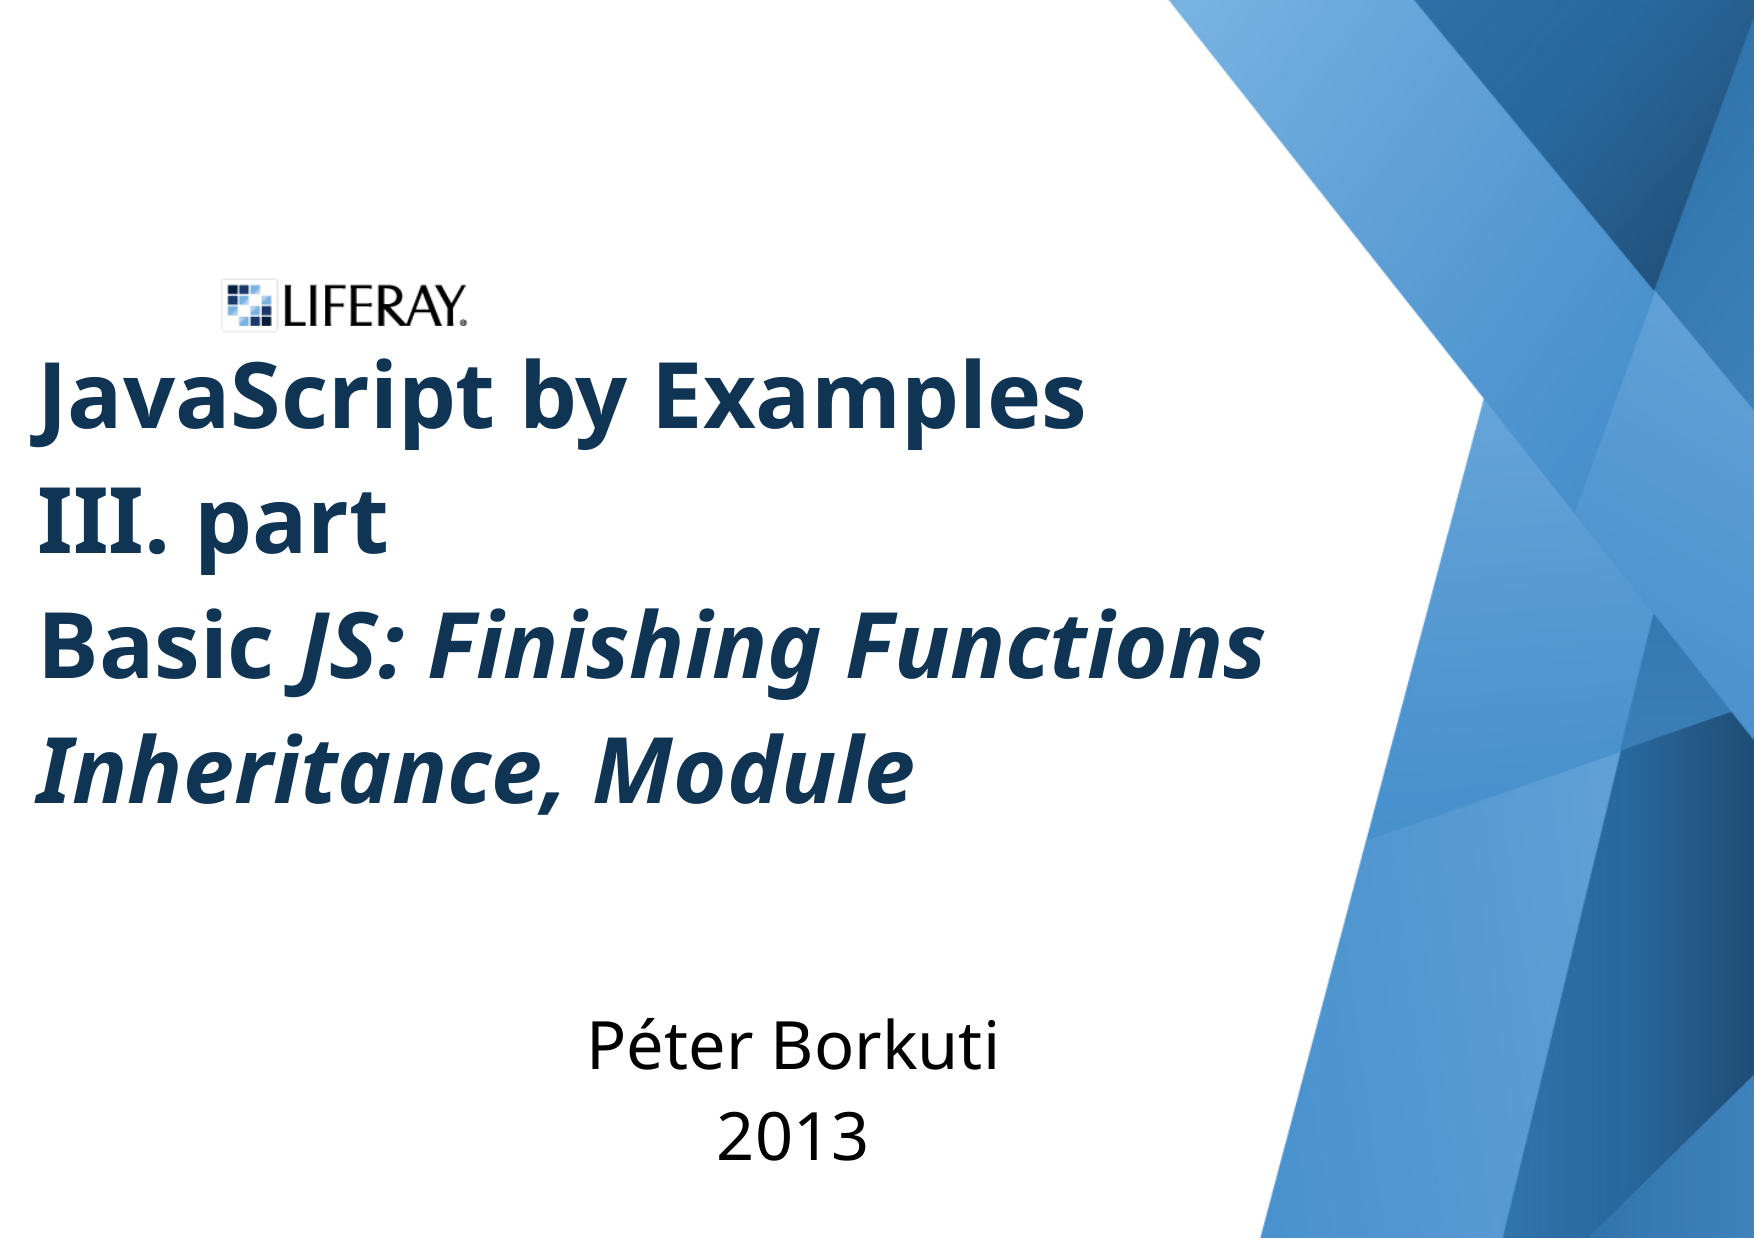

# JavaScript by Examples III. part Basic JS: Finishing Functions Inheritance, Module
Péter Borkuti
2013